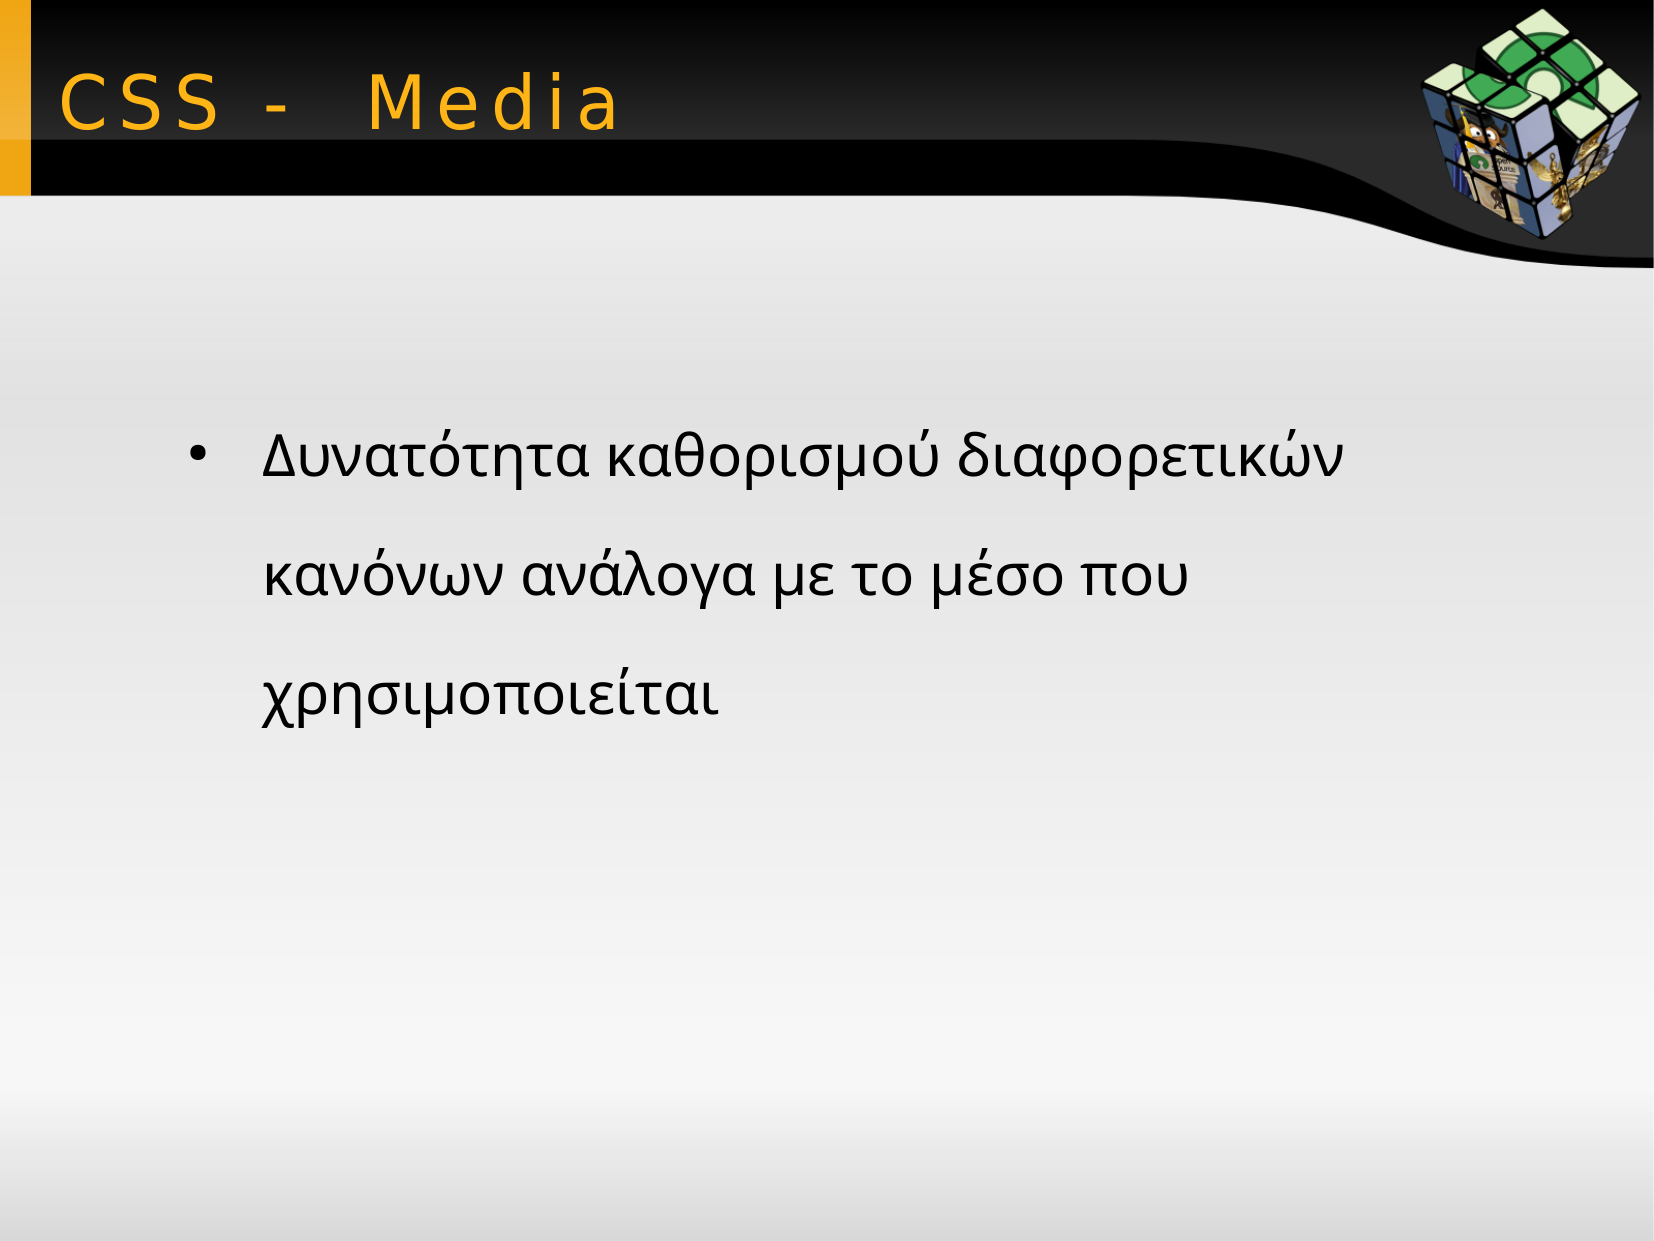

# CSS - Media
Δυνατότητα καθορισμού διαφορετικών κανόνων ανάλογα με το μέσο που χρησιμοποιείται